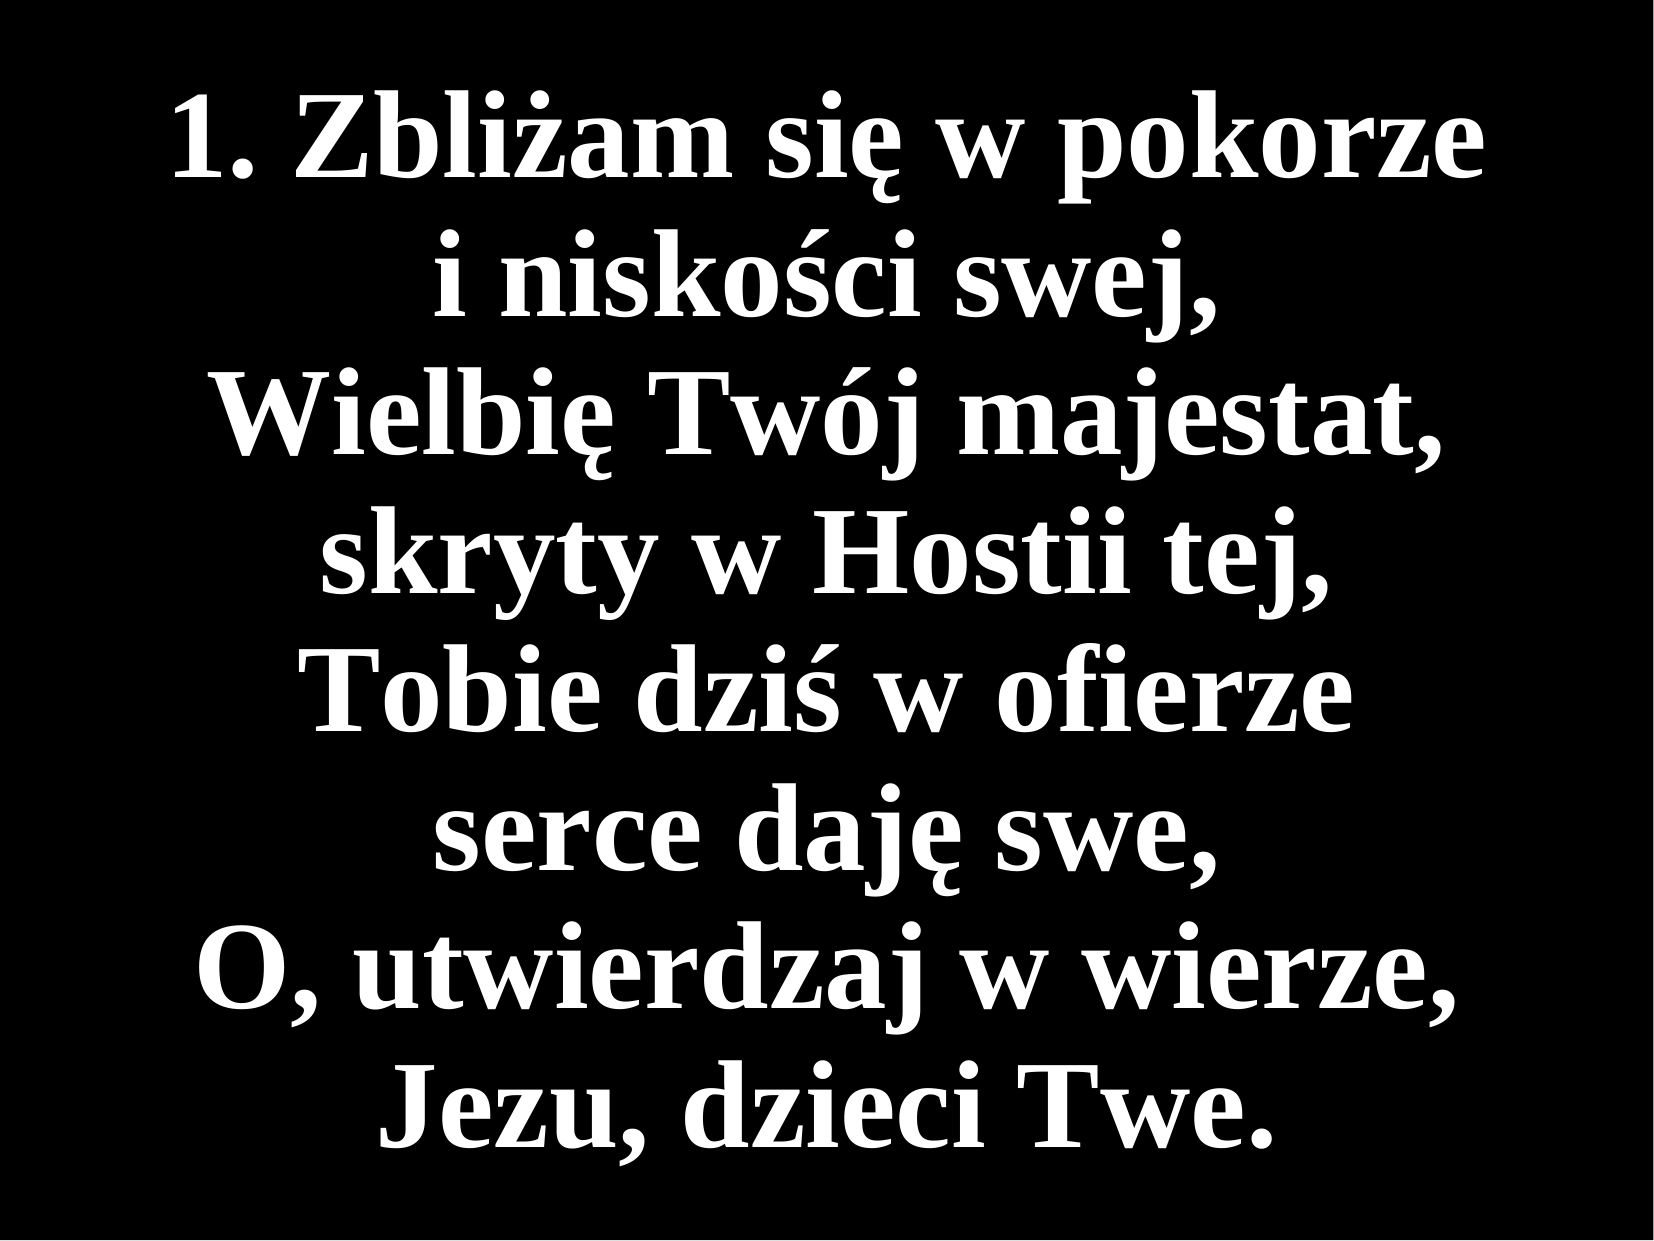

# 1. Zbliżam się w pokorze i niskości swej, Wielbię Twój majestat, skryty w Hostii tej, Tobie dziś w ofierze serce daję swe, O, utwierdzaj w wierze, Jezu, dzieci Twe.